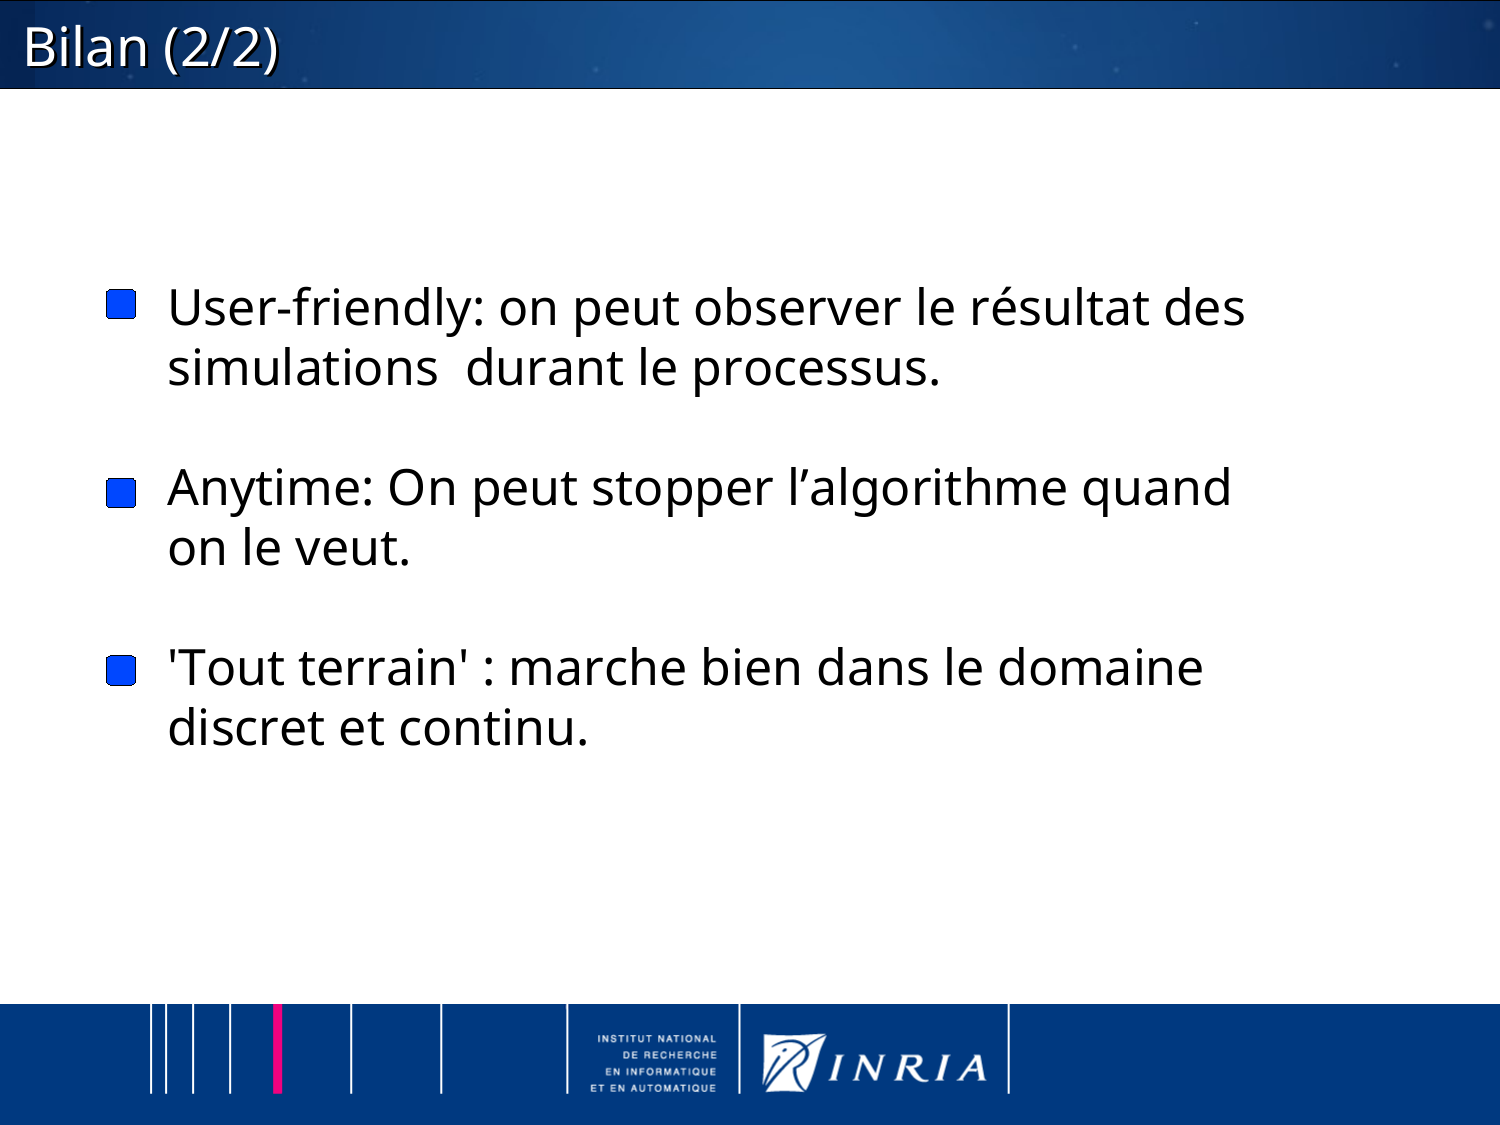

Bilan (2/2)
User-friendly: on peut observer le résultat des simulations durant le processus.
Anytime: On peut stopper l’algorithme quand on le veut.
'Tout terrain' : marche bien dans le domaine discret et continu.